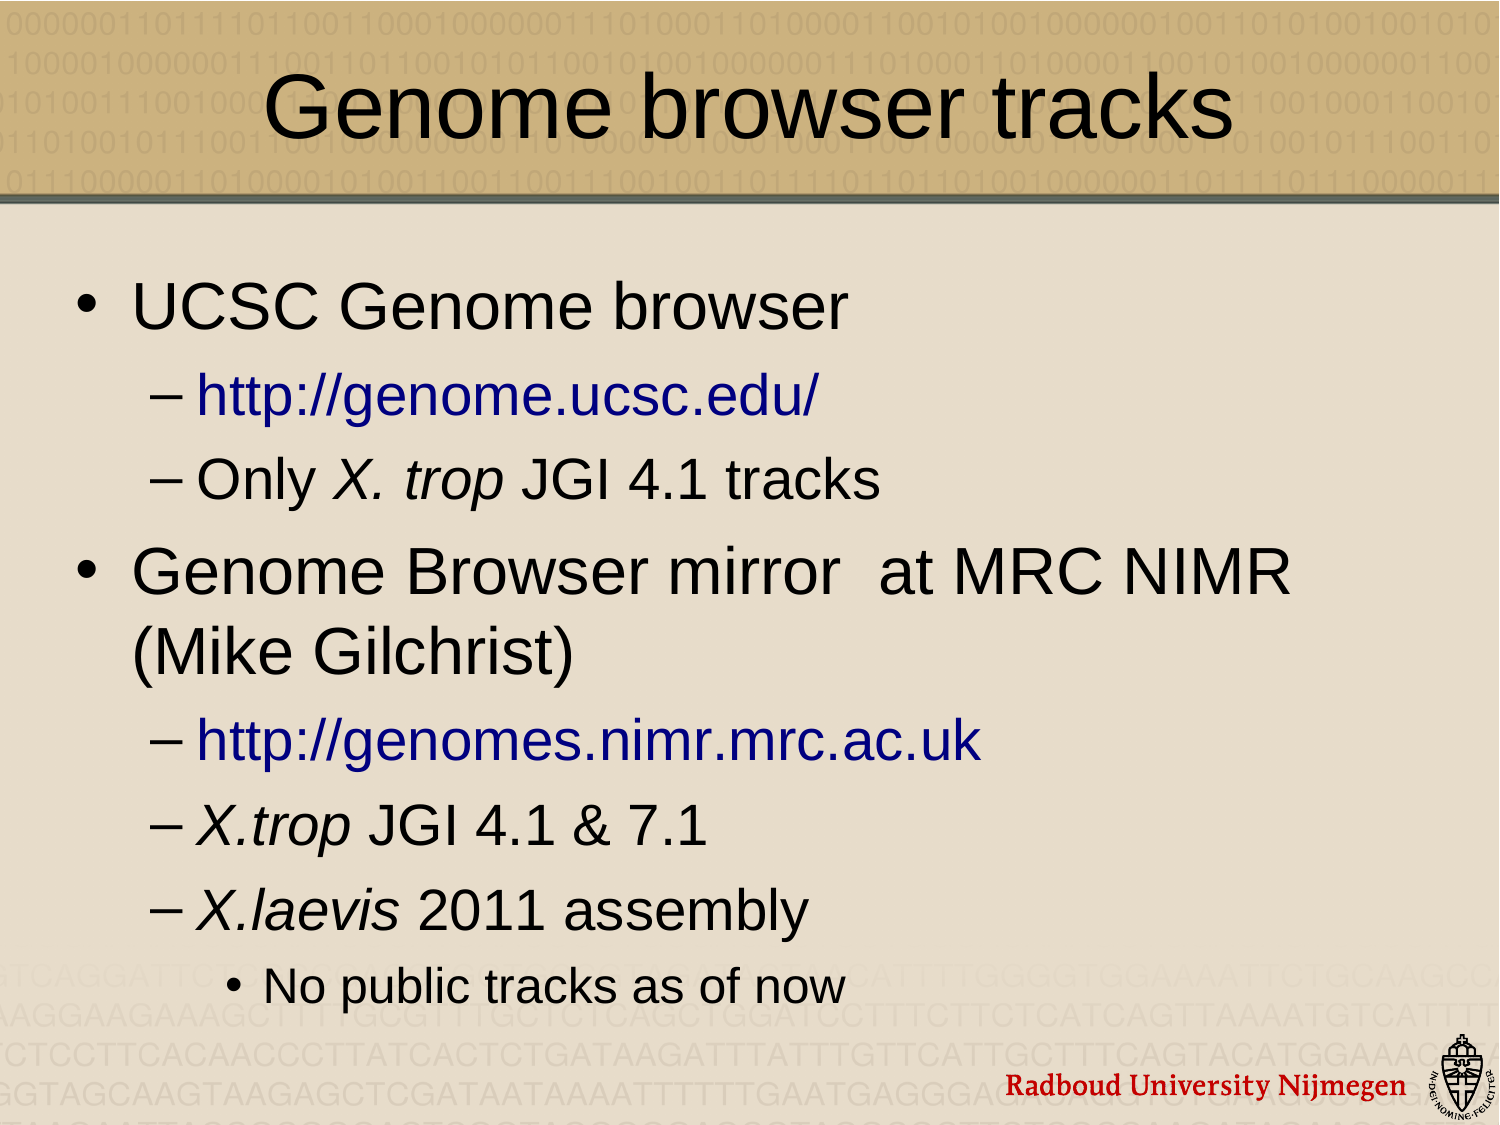

# Genome browser tracks
UCSC Genome browser
http://genome.ucsc.edu/
Only X. trop JGI 4.1 tracks
Genome Browser mirror at MRC NIMR (Mike Gilchrist)
http://genomes.nimr.mrc.ac.uk
X.trop JGI 4.1 & 7.1
X.laevis 2011 assembly
No public tracks as of now